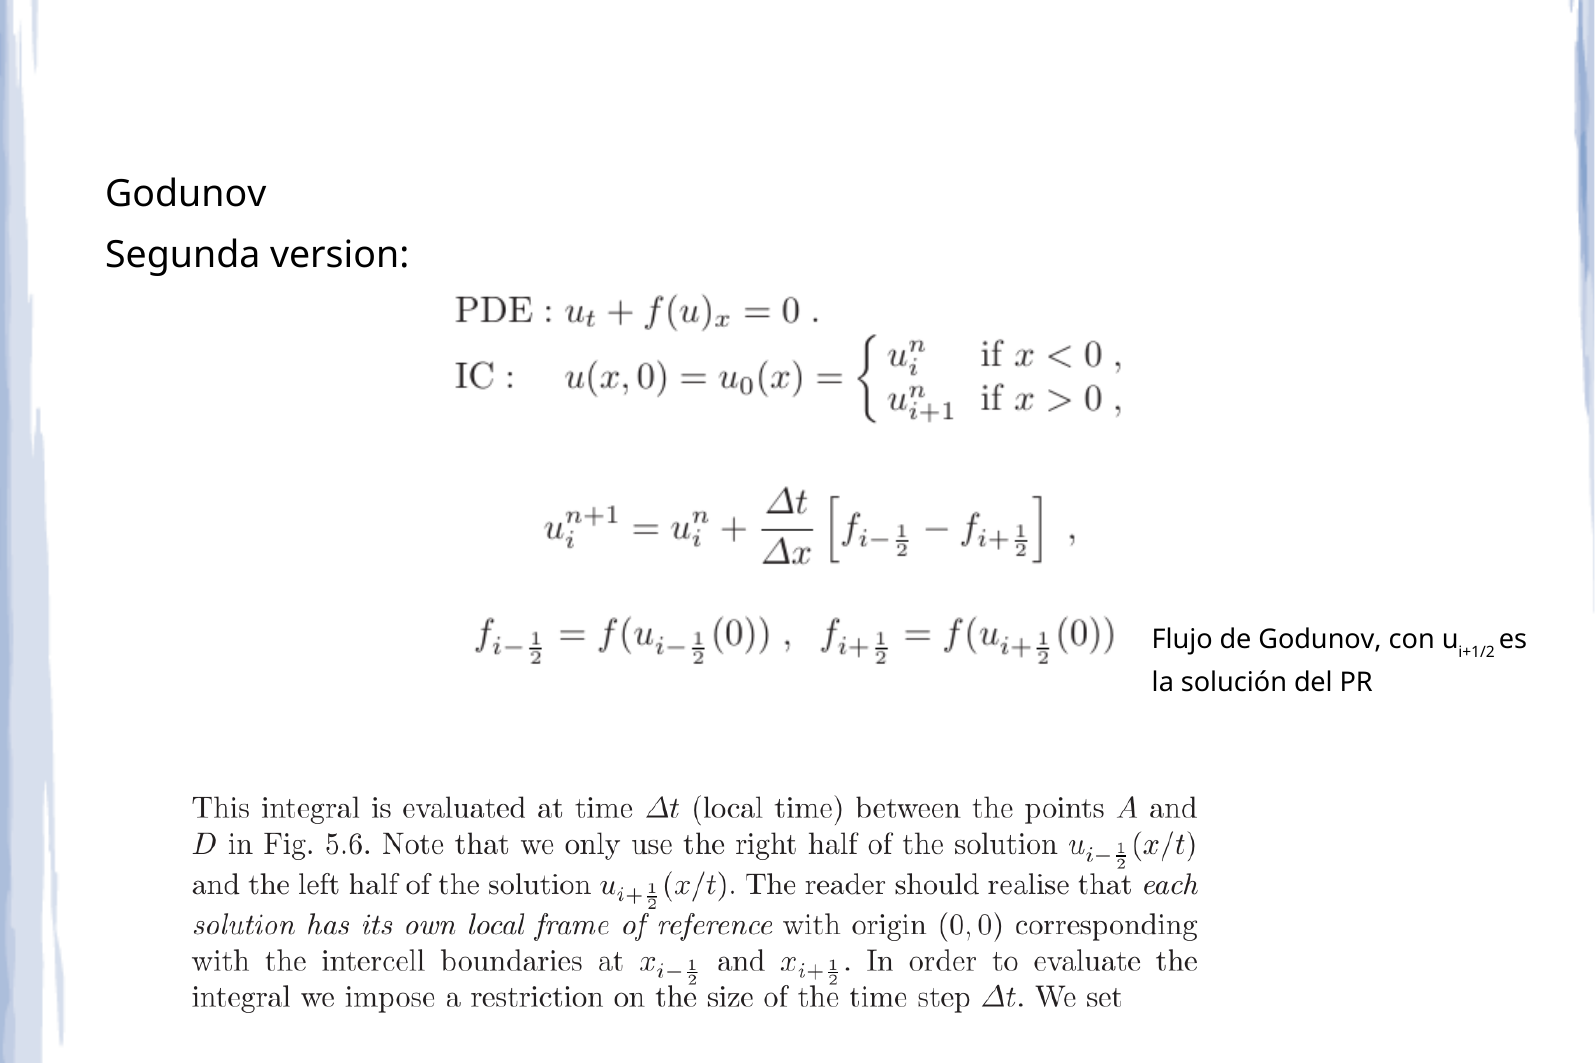

# Godunov
Segunda version:
Flujo de Godunov, con ui+1/2 es la solución del PR